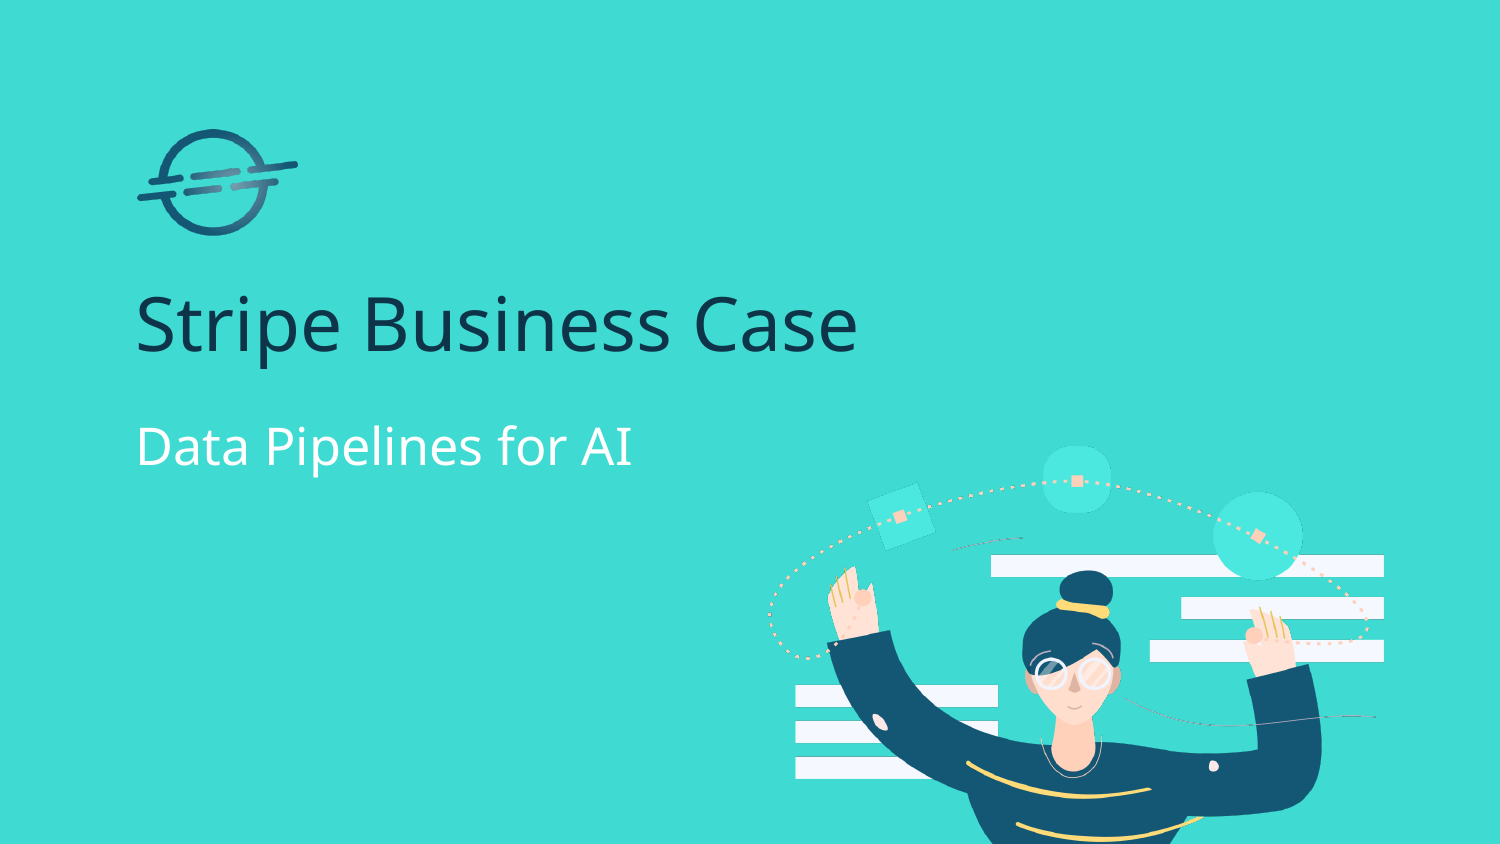

# Stripe Business Case
Data Pipelines for AI